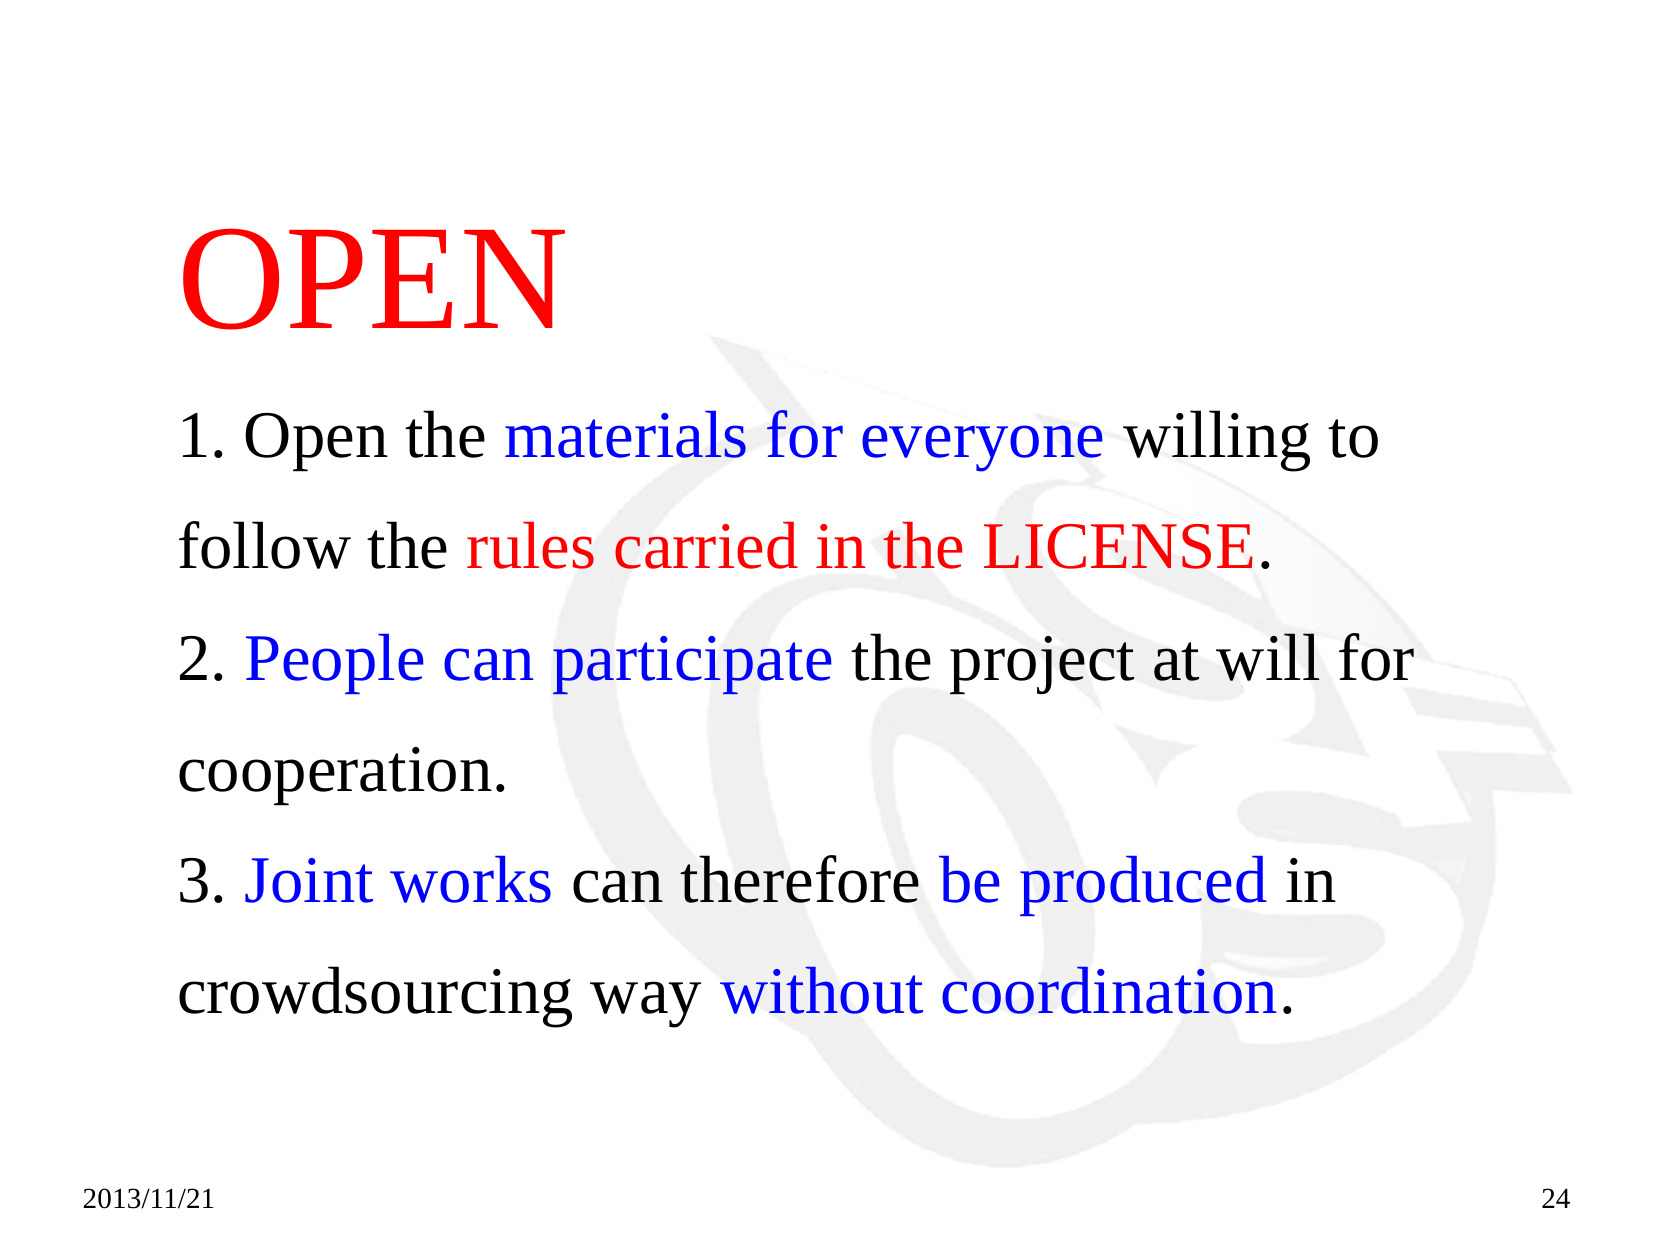

# OPEN 1. Open the materials for everyone willing to follow the rules carried in the LICENSE. 2. People can participate the project at will for cooperation. 3. Joint works can therefore be produced in crowdsourcing way without coordination.
2013/11/21
24